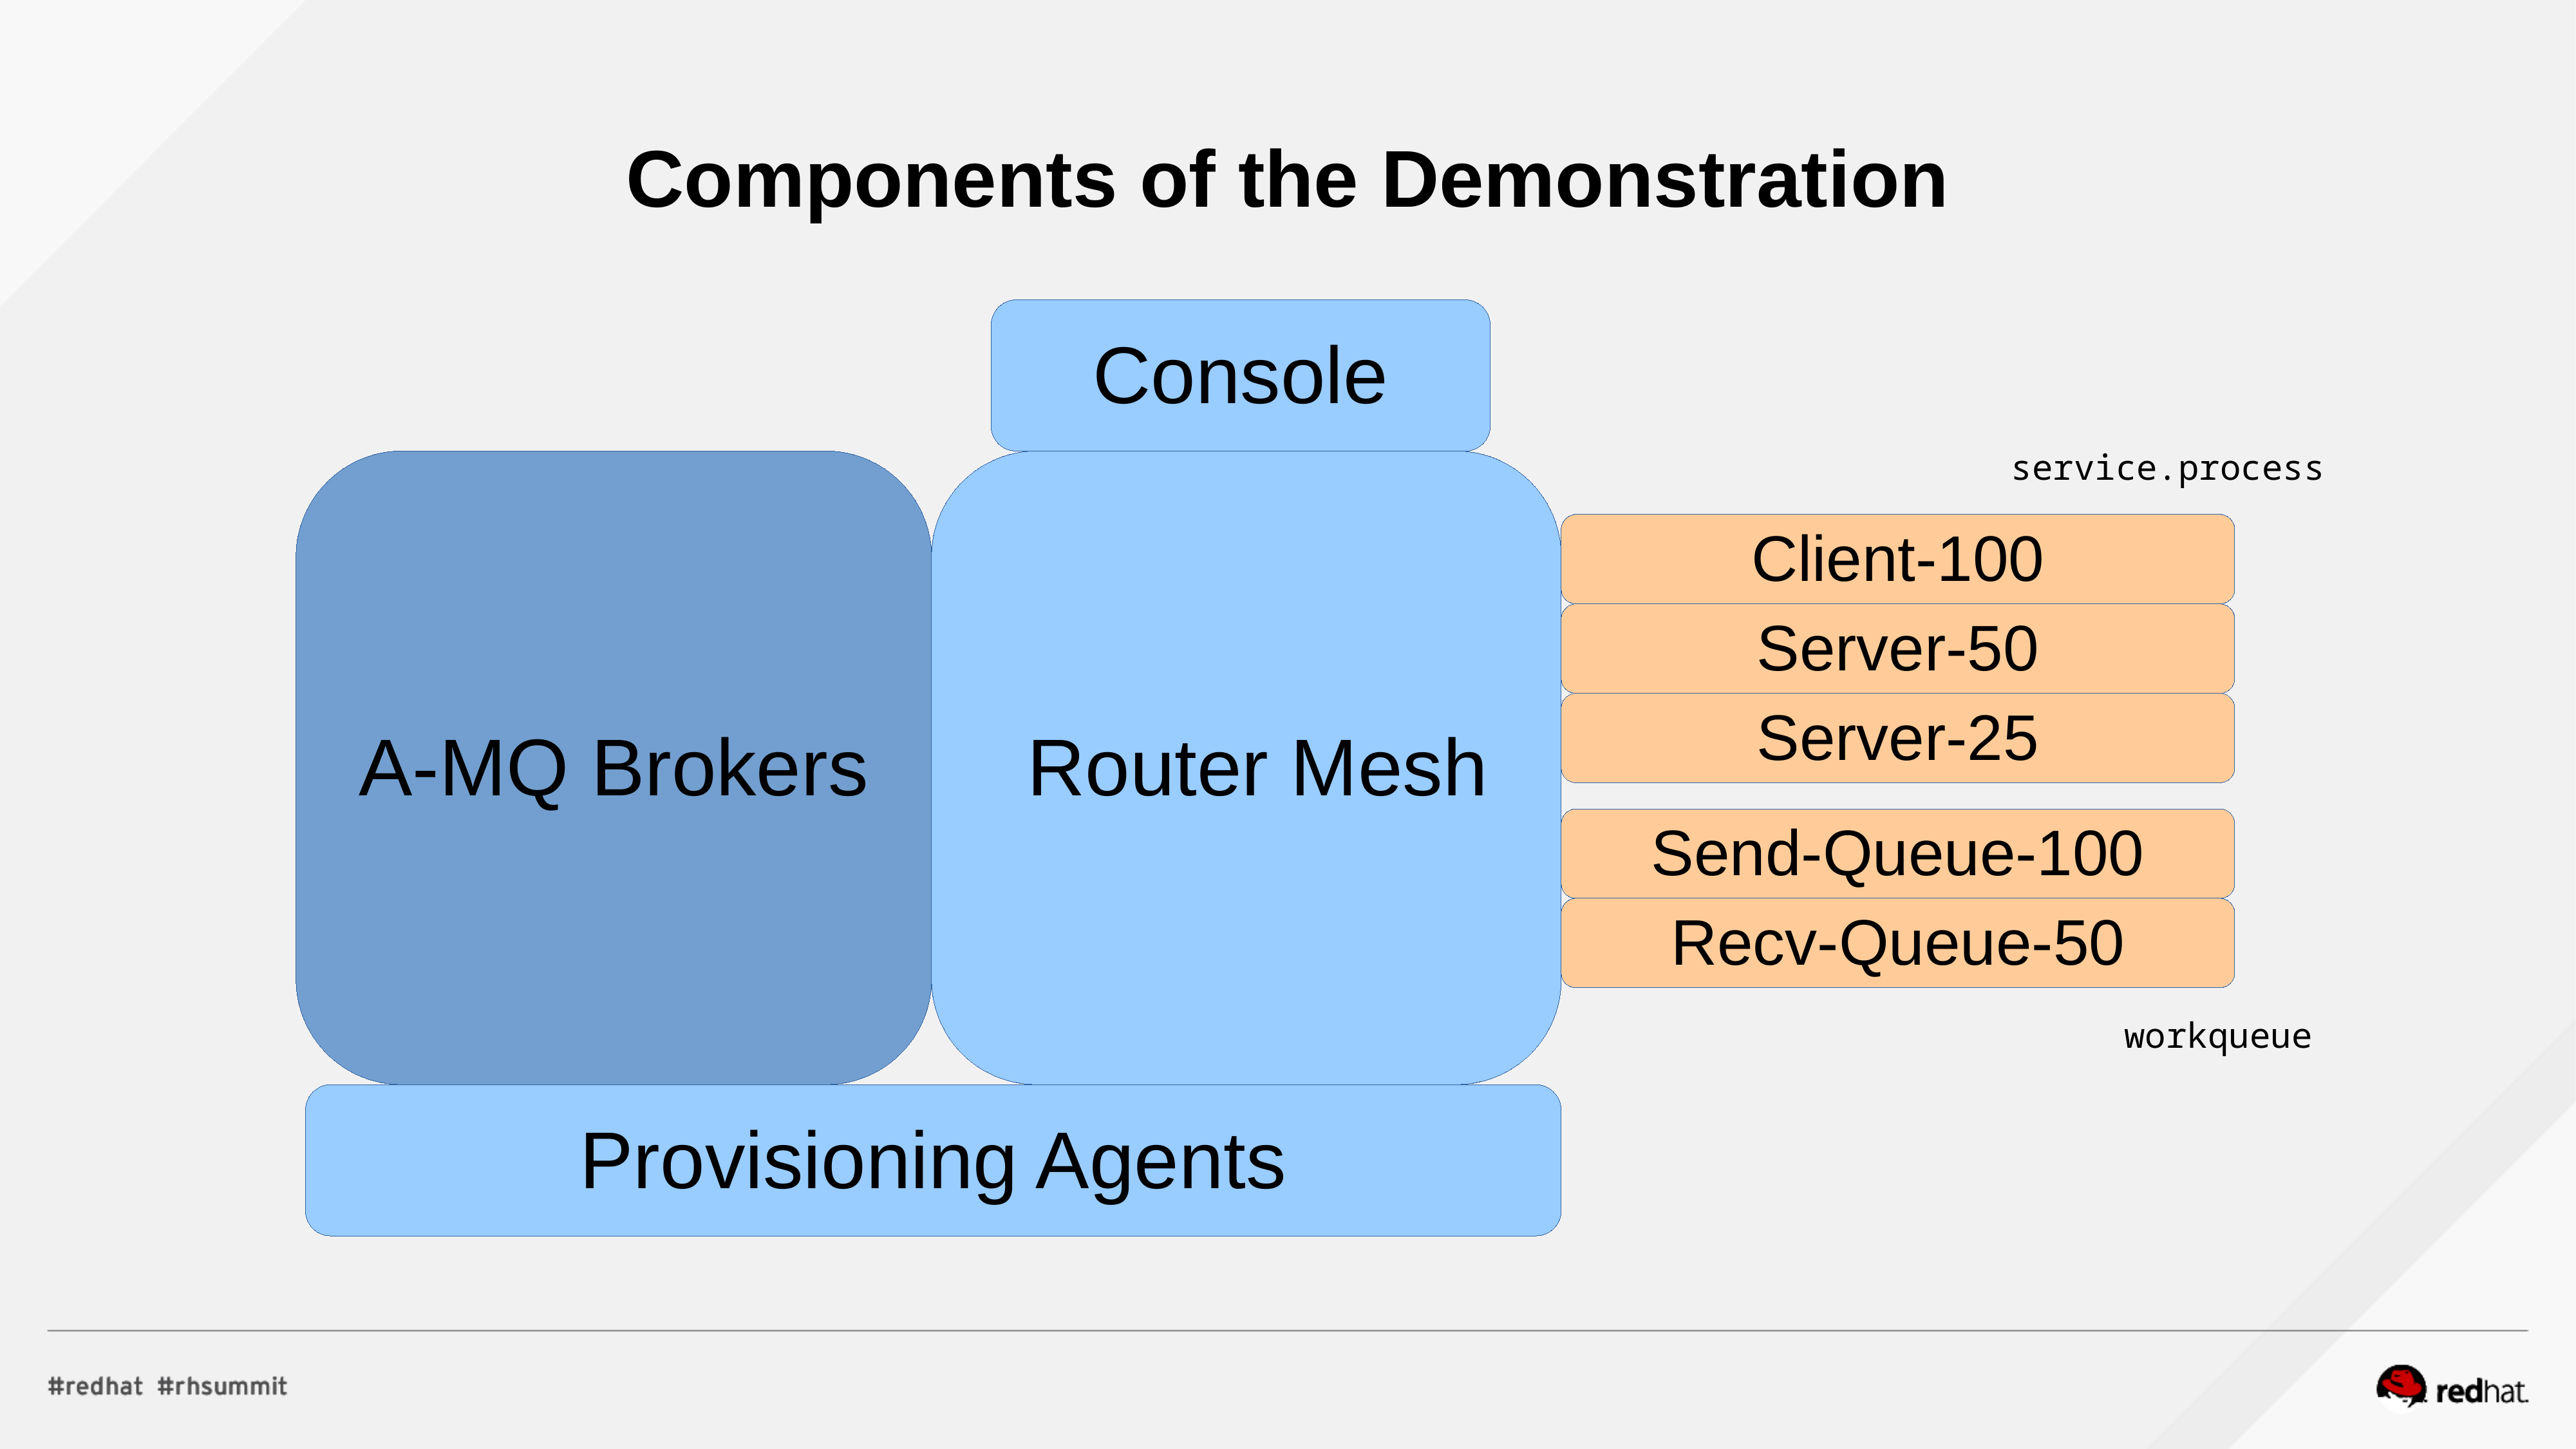

# Components of the Demonstration
Console
service.process
A-MQ Brokers
 Router Mesh
Client-100
Server-50
Server-25
Send-Queue-100
Recv-Queue-50
workqueue
Provisioning Agents